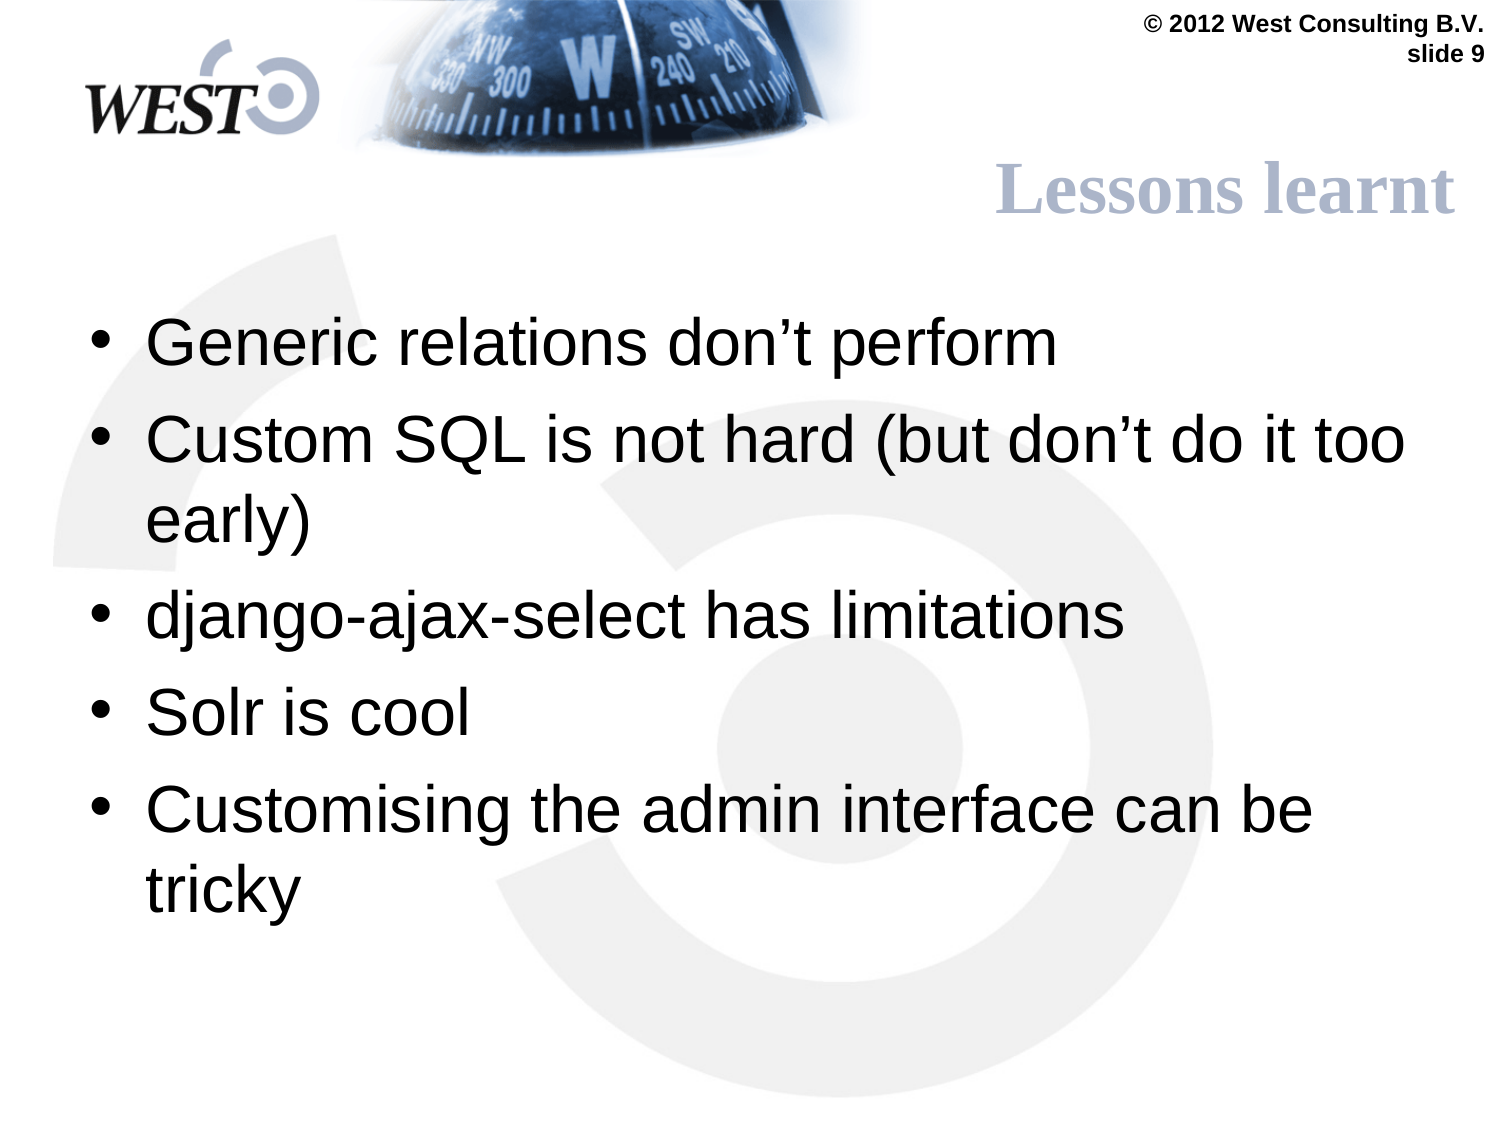

# Lessons learnt
Generic relations don’t perform
Custom SQL is not hard (but don’t do it too early)
django-ajax-select has limitations
Solr is cool
Customising the admin interface can be tricky